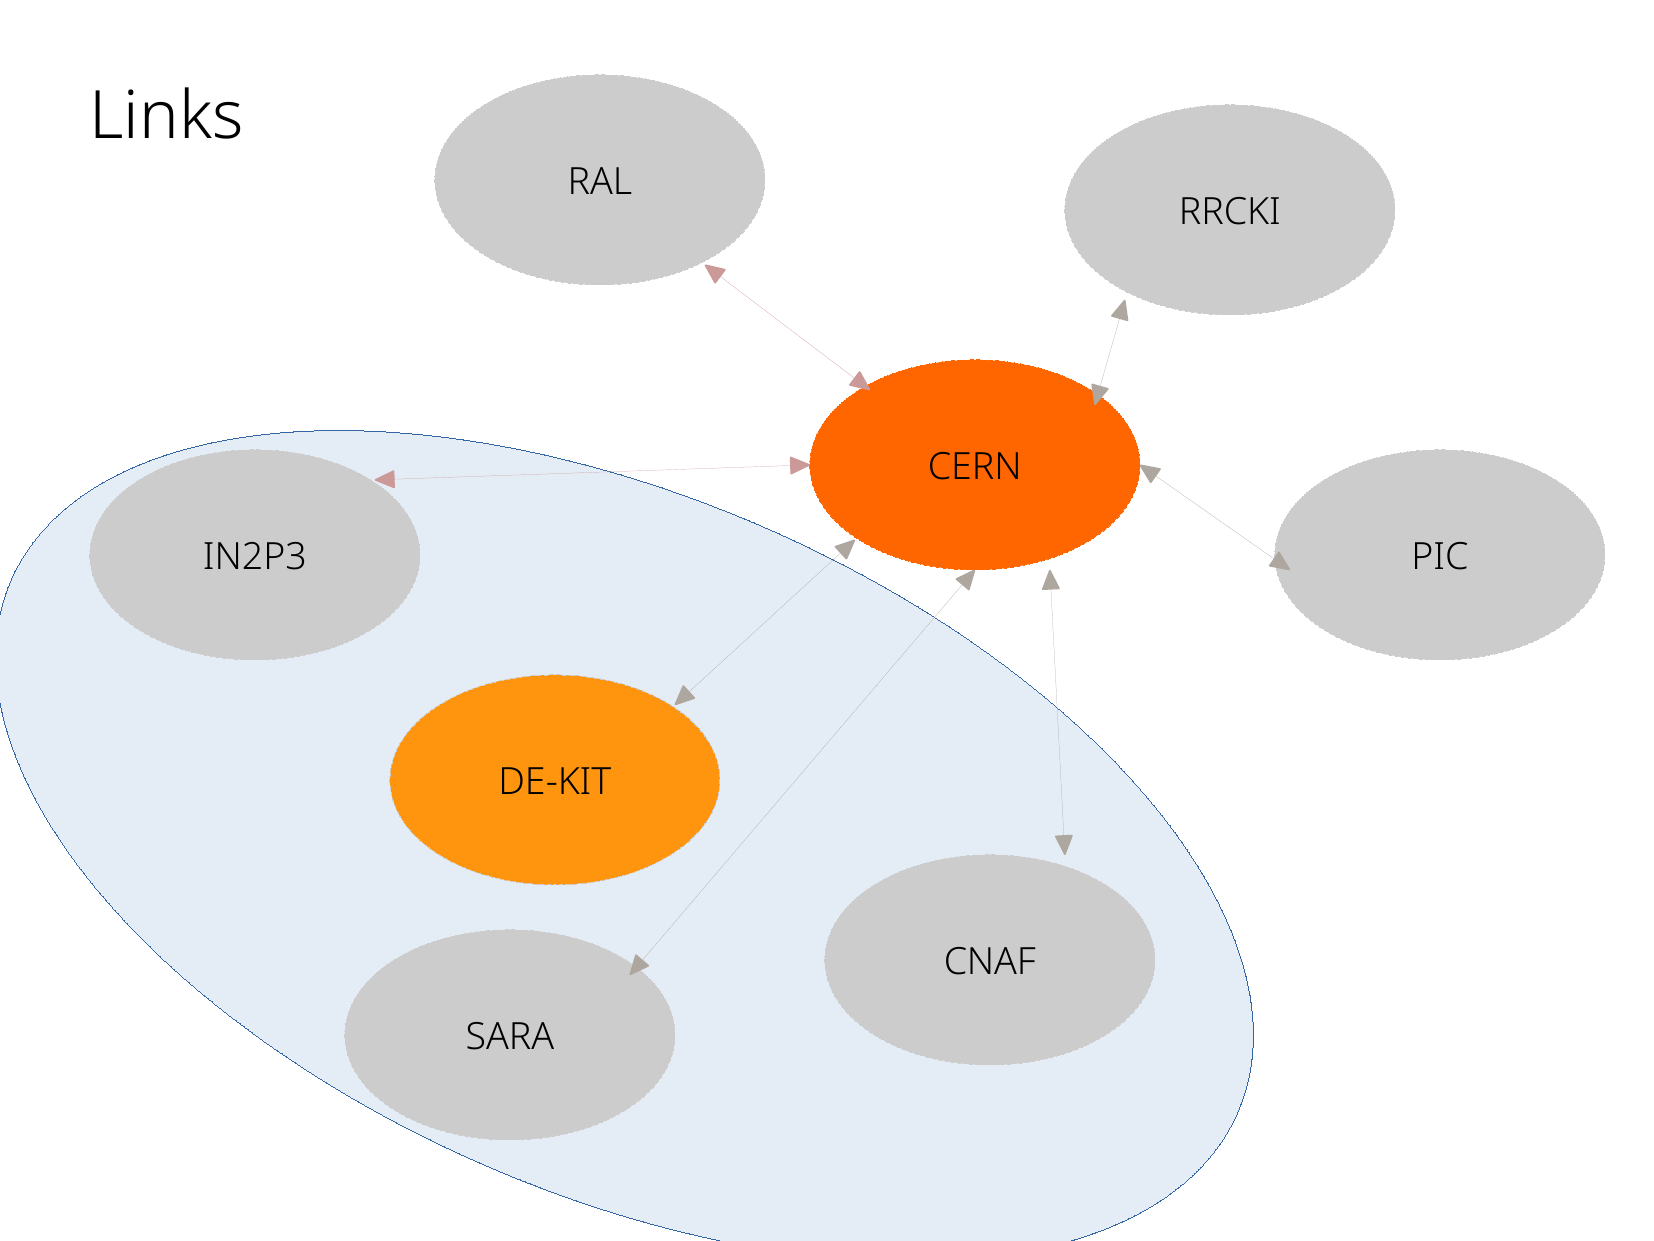

Links
RAL
RRCKI
CERN
IN2P3
PIC
DE-KIT
CNAF
SARA